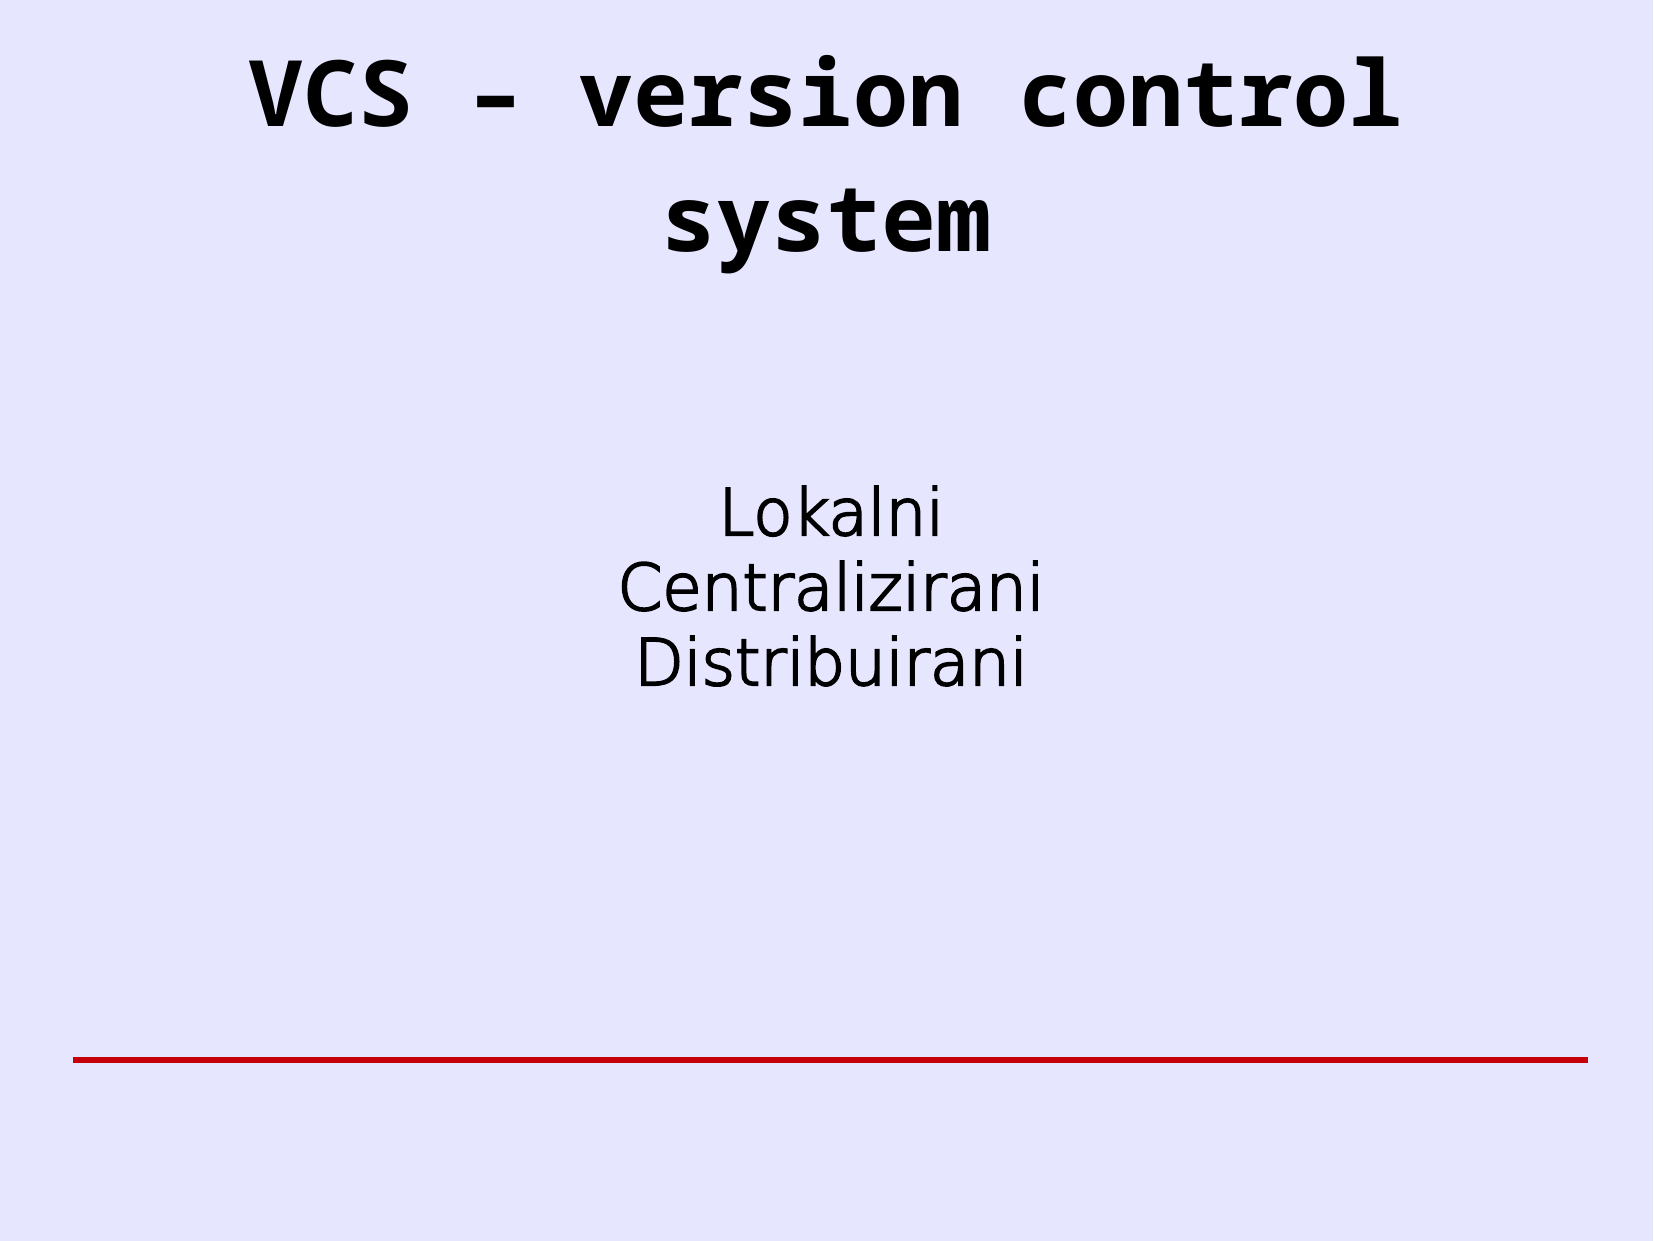

# VCS – version control system
Lokalni
Centralizirani
Distribuirani